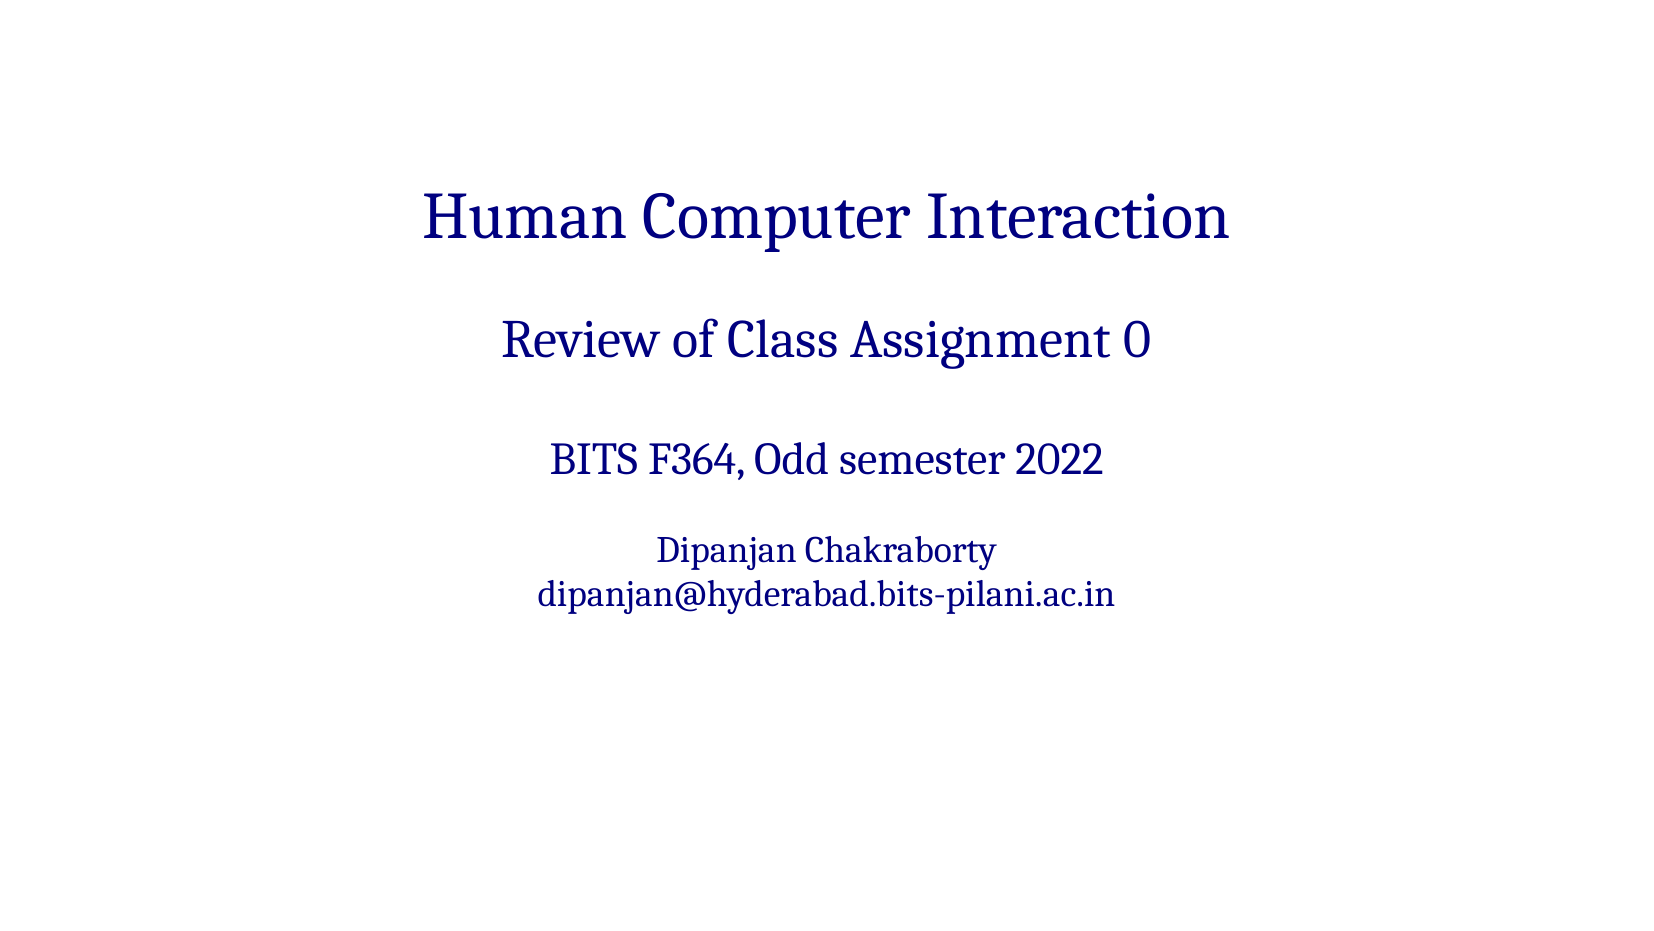

# Human Computer Interaction
Review of Class Assignment 0
BITS F364, Odd semester 2022
Dipanjan Chakraborty
dipanjan@hyderabad.bits-pilani.ac.in